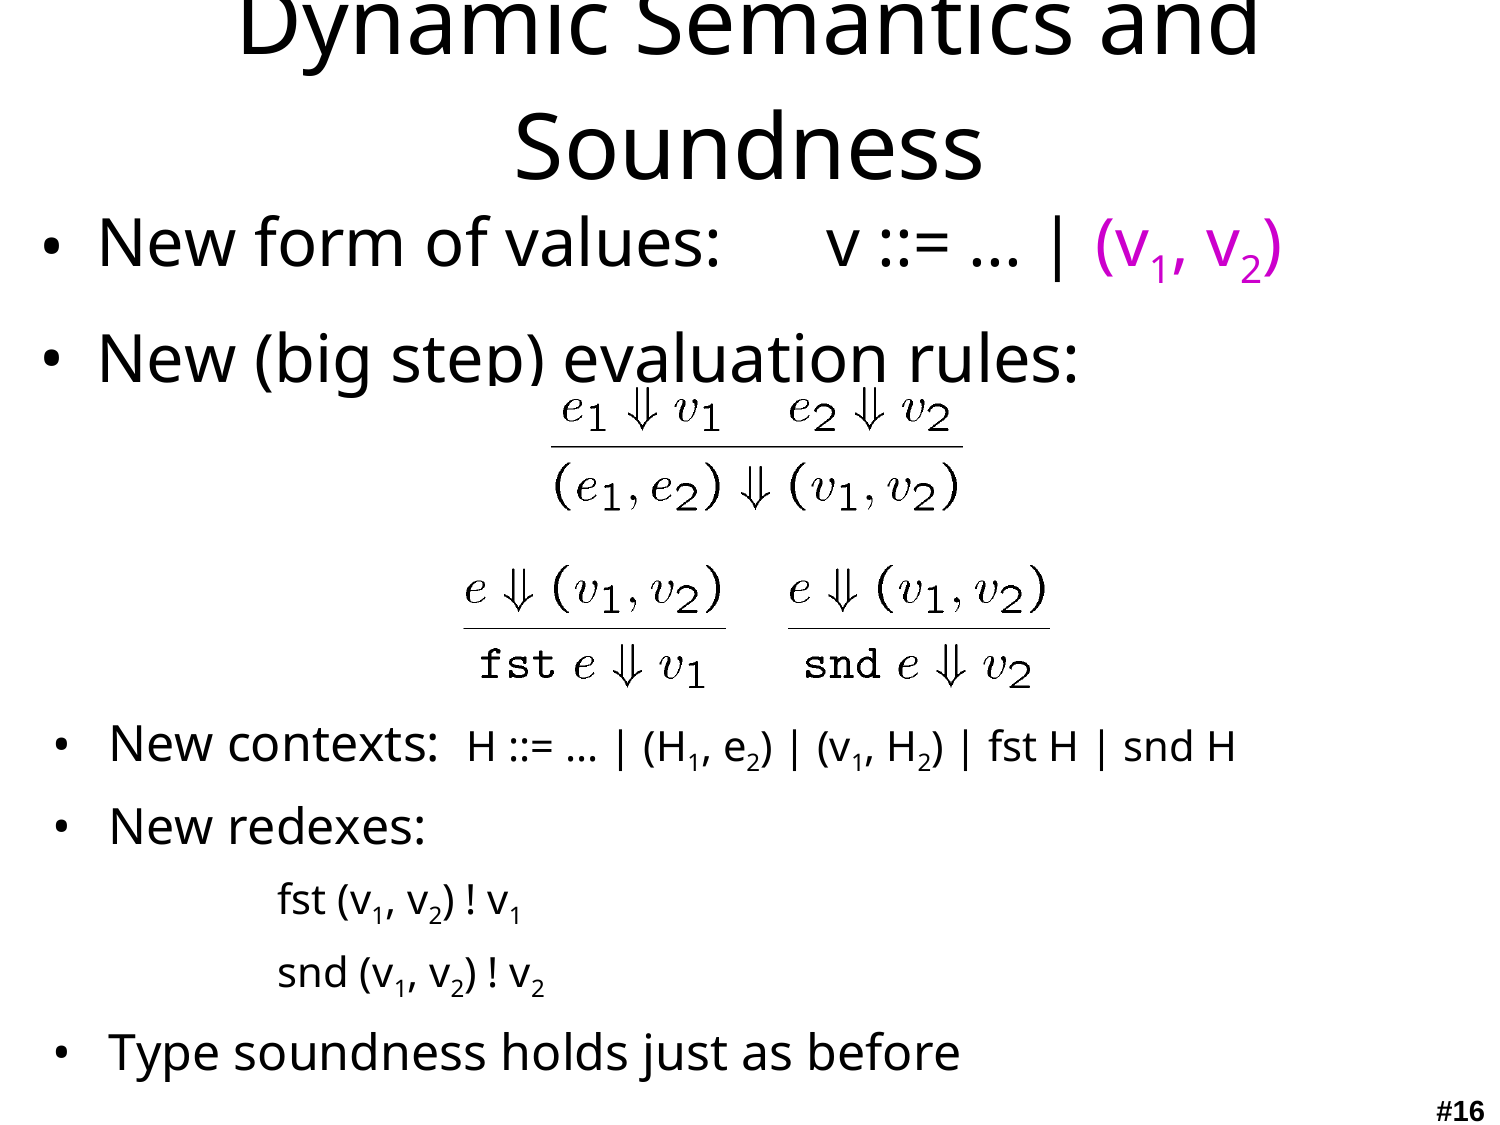

# Dynamic Semantics and Soundness
New form of values: v ::= ... | (v1, v2)
New (big step) evaluation rules:
New contexts: H ::= ... | (H1, e2) | (v1, H2) | fst H | snd H
New redexes:
 fst (v1, v2) ! v1
 snd (v1, v2) ! v2
Type soundness holds just as before
16